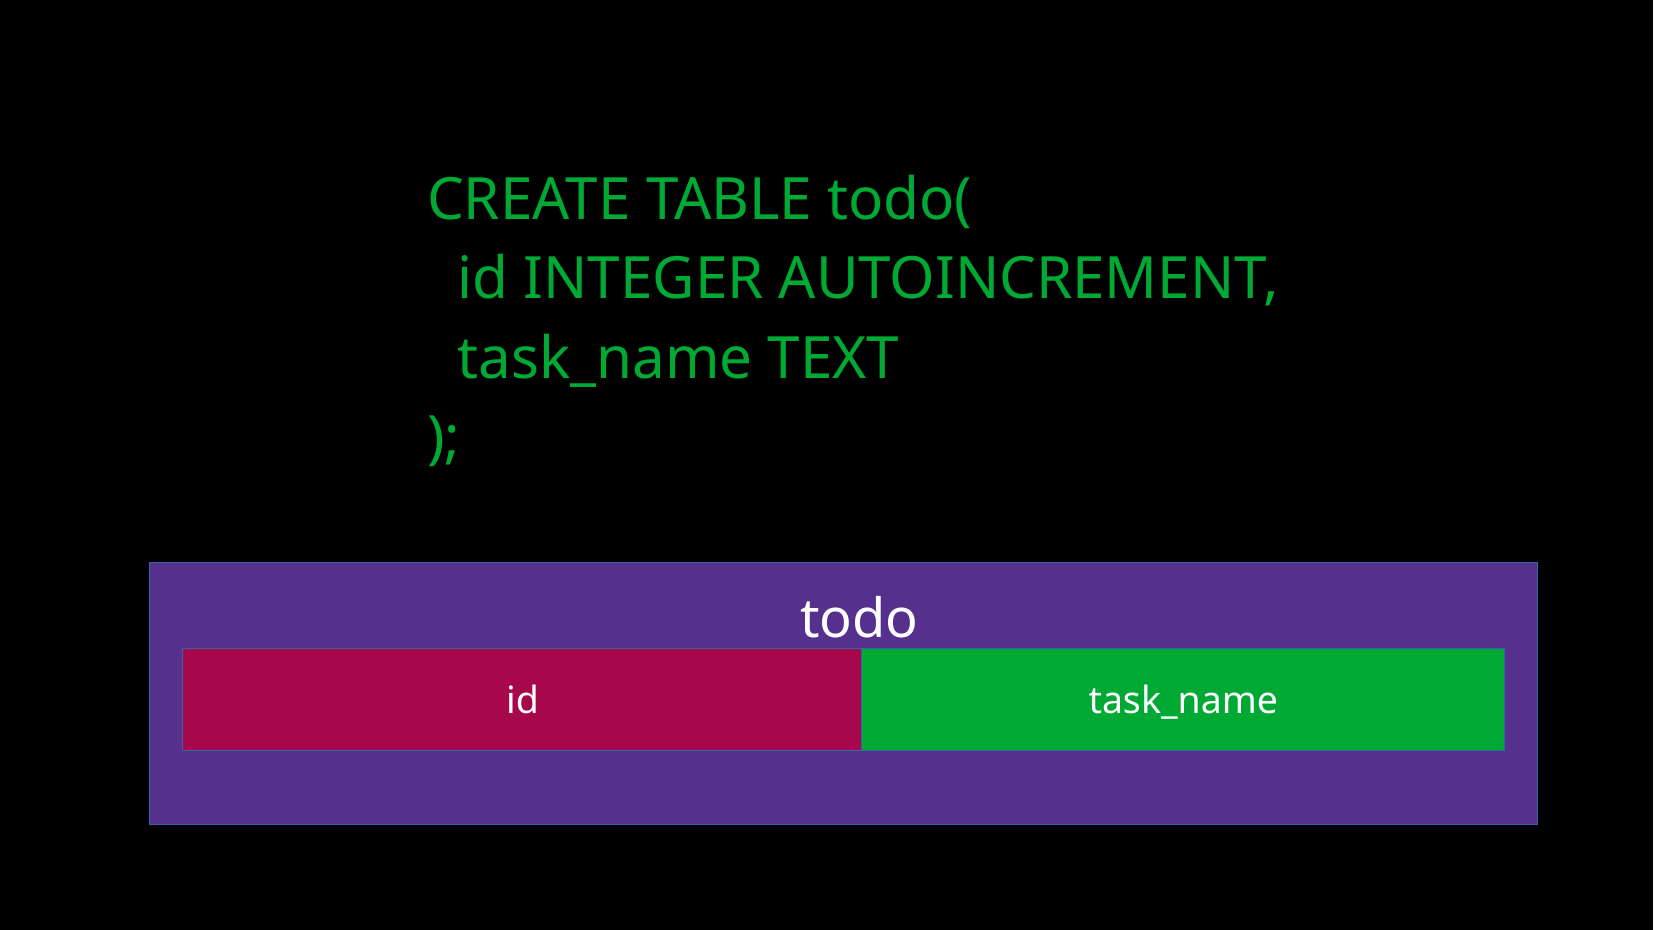

CREATE TABLE todo(
 id INTEGER AUTOINCREMENT,
 task_name TEXT
);
todo
id
task_name